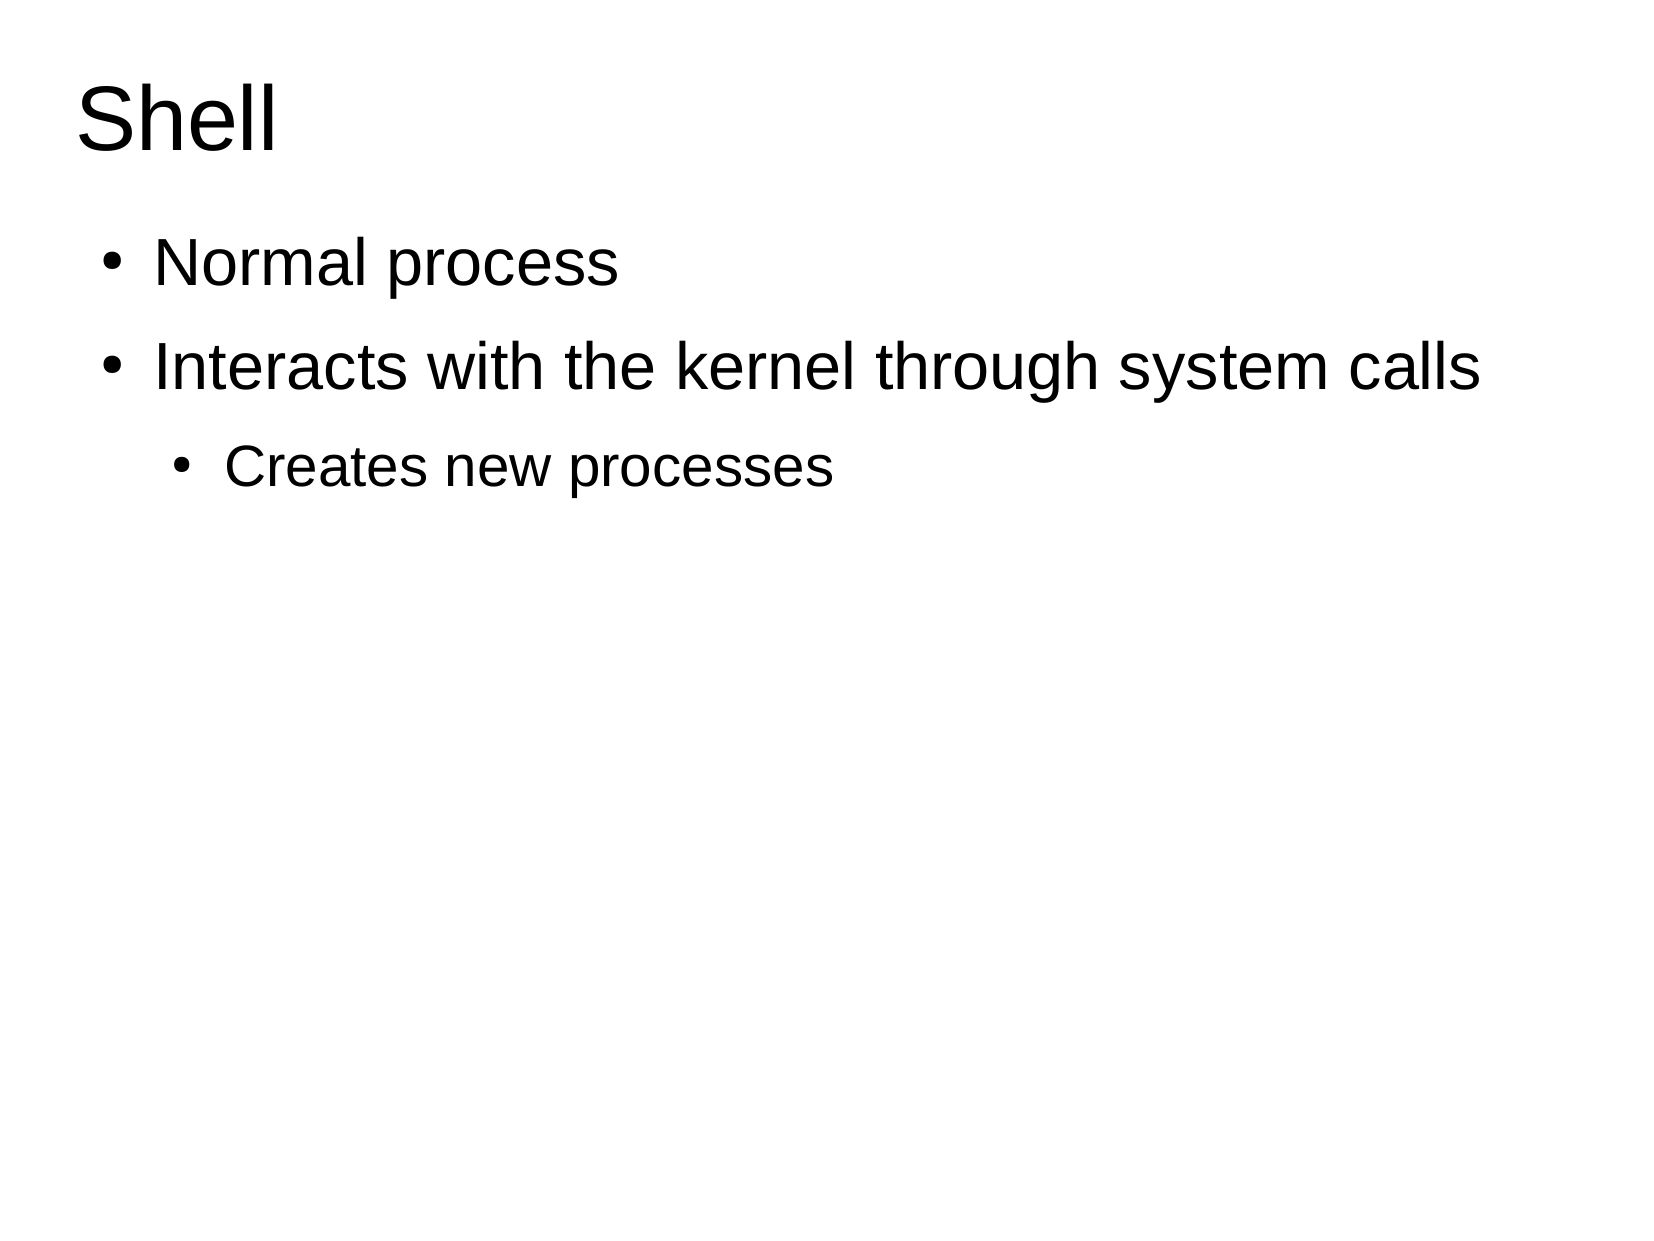

# Shell
Normal process
Interacts with the kernel through system calls
Creates new processes